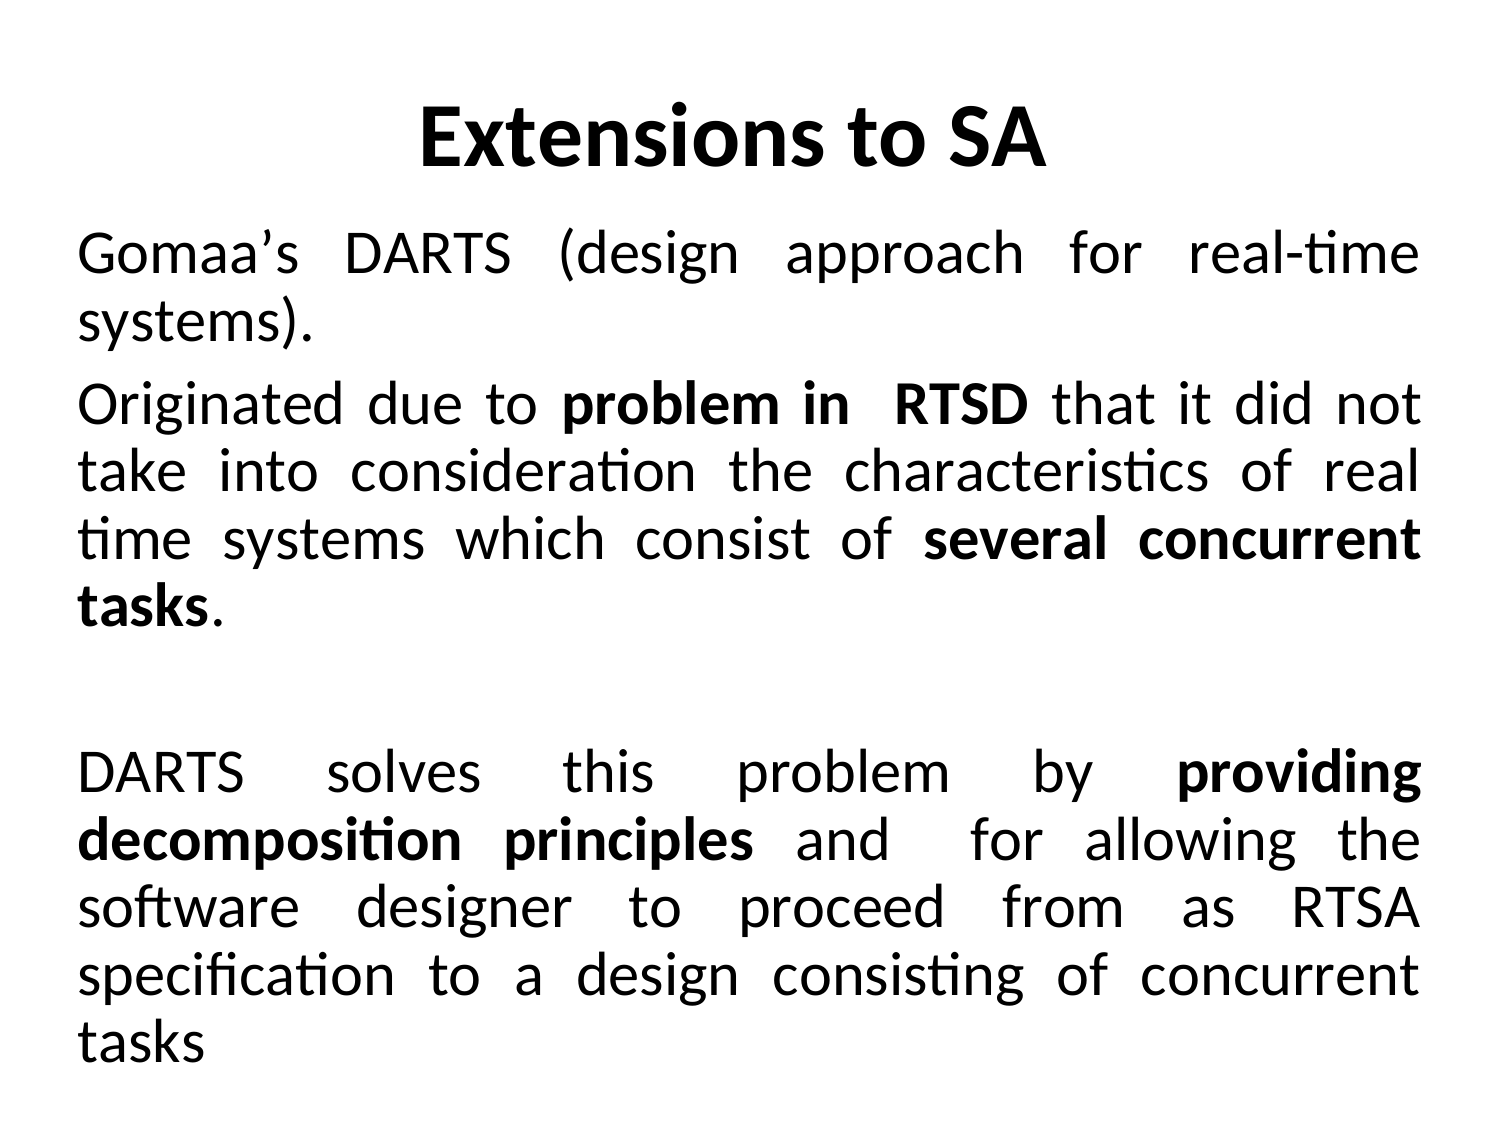

# Extensions to SA
Gomaa’s DARTS (design approach for real-time systems).
Originated due to problem in RTSD that it did not take into consideration the characteristics of real time systems which consist of several concurrent tasks.
DARTS solves this problem by providing decomposition principles and for allowing the software designer to proceed from as RTSA specification to a design consisting of concurrent tasks